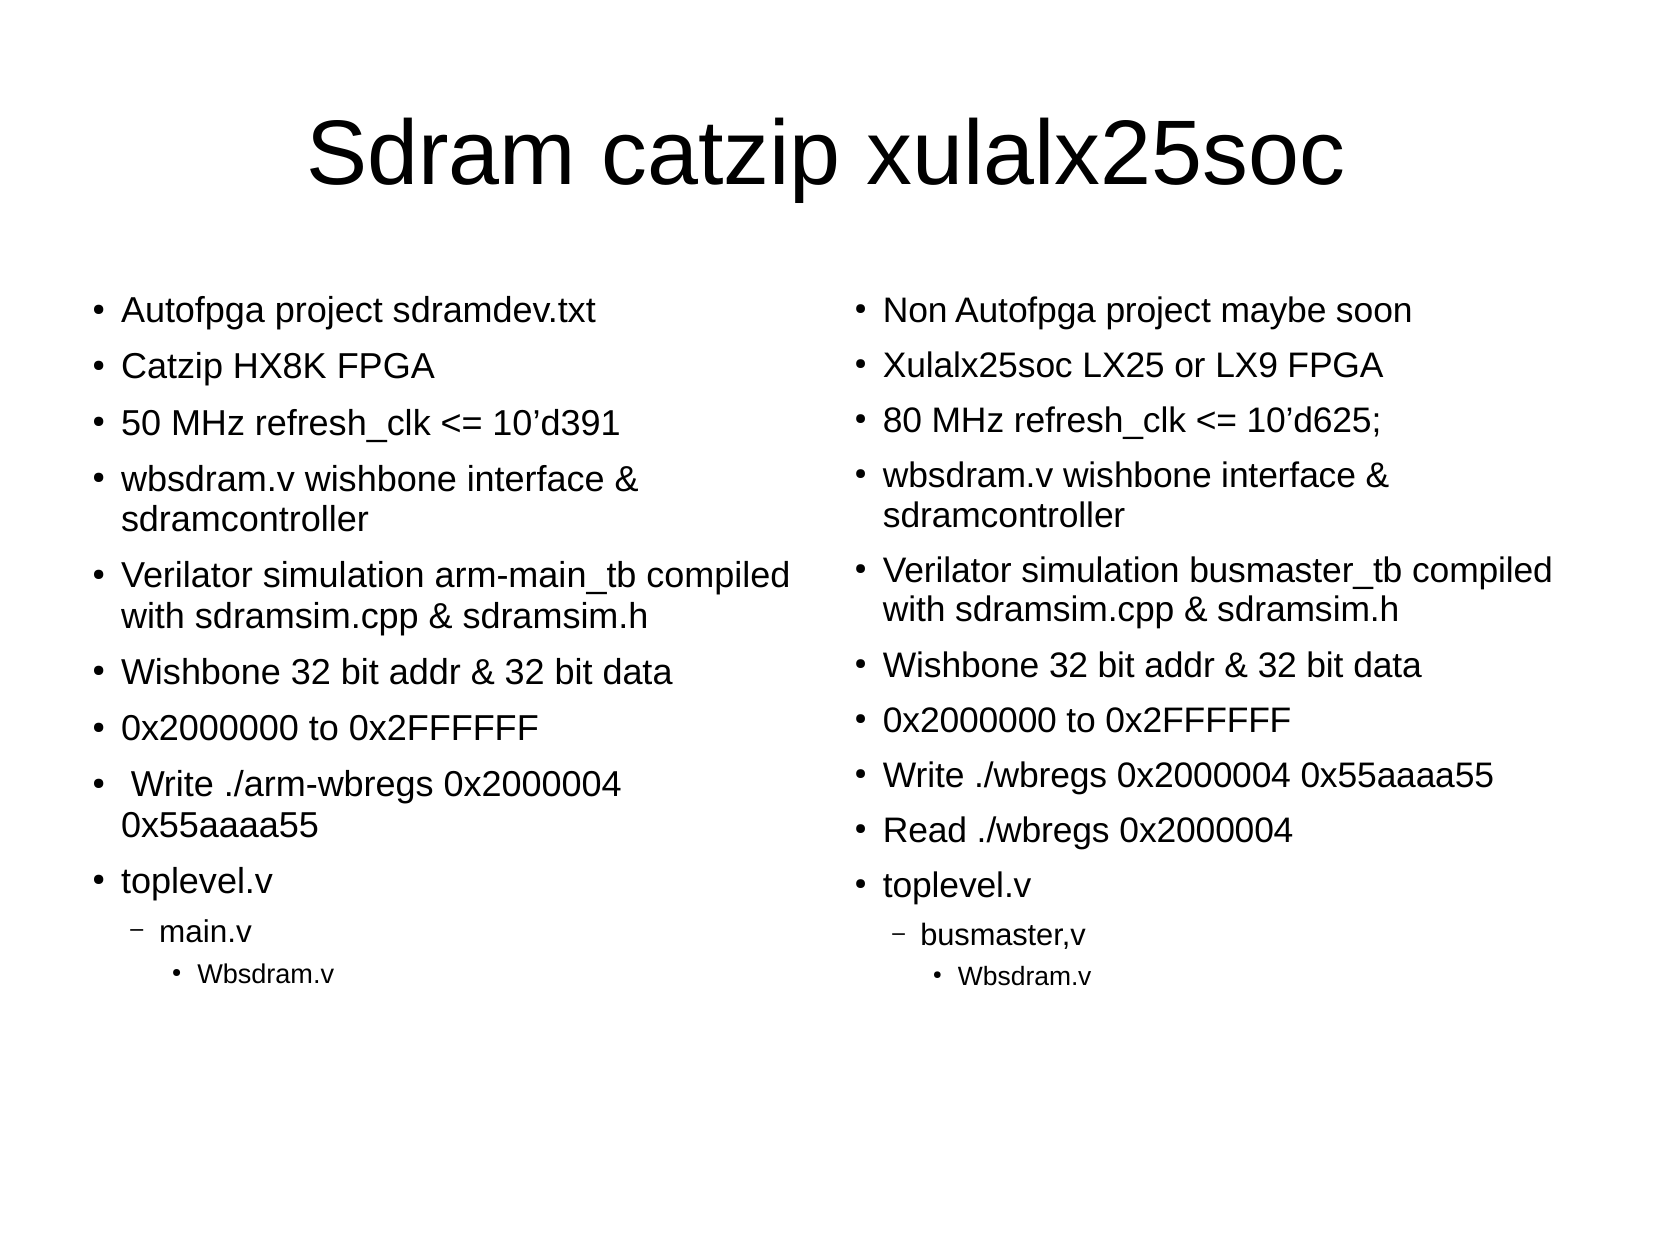

# Sdram catzip xulalx25soc
Autofpga project sdramdev.txt
Catzip HX8K FPGA
50 MHz refresh_clk <= 10’d391
wbsdram.v wishbone interface & sdramcontroller
Verilator simulation arm-main_tb compiled with sdramsim.cpp & sdramsim.h
Wishbone 32 bit addr & 32 bit data
0x2000000 to 0x2FFFFFF
 Write ./arm-wbregs 0x2000004 0x55aaaa55
toplevel.v
main.v
Wbsdram.v
Non Autofpga project maybe soon
Xulalx25soc LX25 or LX9 FPGA
80 MHz refresh_clk <= 10’d625;
wbsdram.v wishbone interface & sdramcontroller
Verilator simulation busmaster_tb compiled with sdramsim.cpp & sdramsim.h
Wishbone 32 bit addr & 32 bit data
0x2000000 to 0x2FFFFFF
Write ./wbregs 0x2000004 0x55aaaa55
Read ./wbregs 0x2000004
toplevel.v
busmaster,v
Wbsdram.v